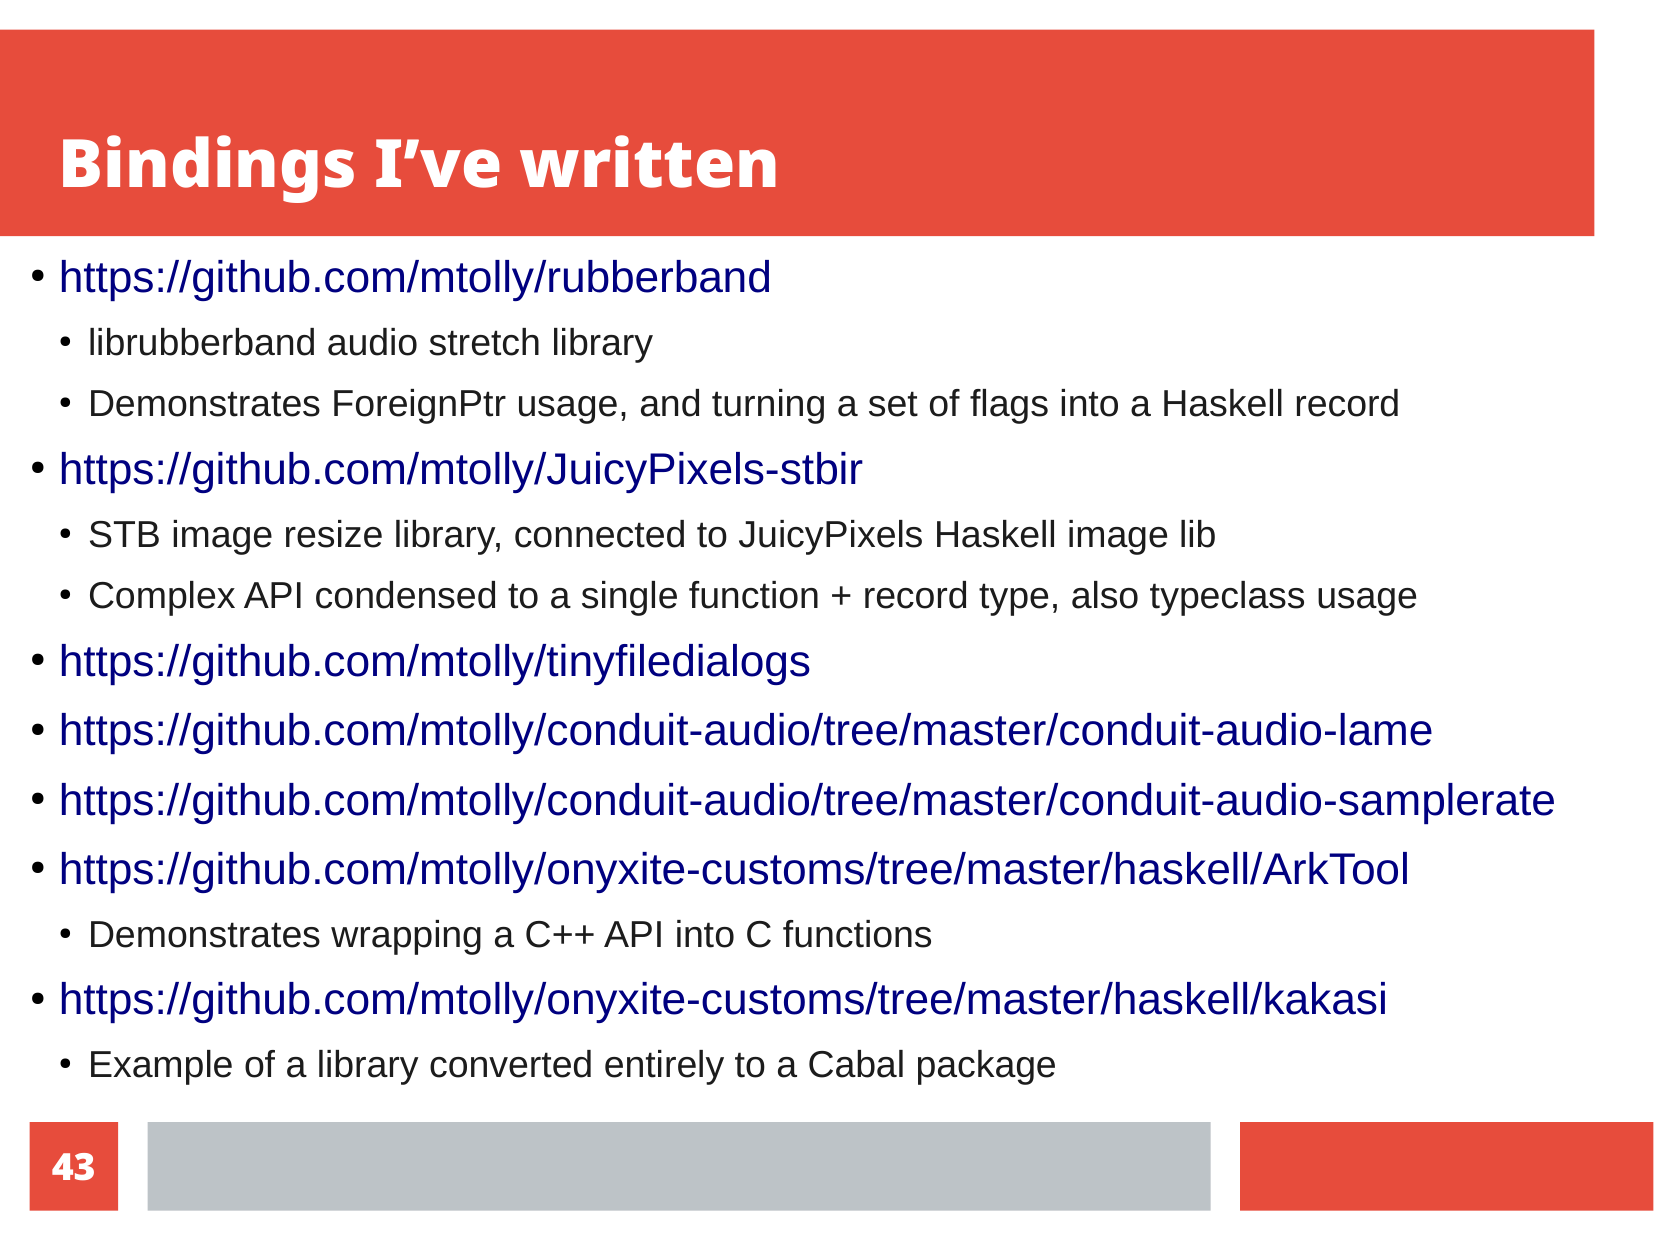

# Bindings I’ve written
https://github.com/mtolly/rubberband
librubberband audio stretch library
Demonstrates ForeignPtr usage, and turning a set of flags into a Haskell record
https://github.com/mtolly/JuicyPixels-stbir
STB image resize library, connected to JuicyPixels Haskell image lib
Complex API condensed to a single function + record type, also typeclass usage
https://github.com/mtolly/tinyfiledialogs
https://github.com/mtolly/conduit-audio/tree/master/conduit-audio-lame
https://github.com/mtolly/conduit-audio/tree/master/conduit-audio-samplerate
https://github.com/mtolly/onyxite-customs/tree/master/haskell/ArkTool
Demonstrates wrapping a C++ API into C functions
https://github.com/mtolly/onyxite-customs/tree/master/haskell/kakasi
Example of a library converted entirely to a Cabal package
43